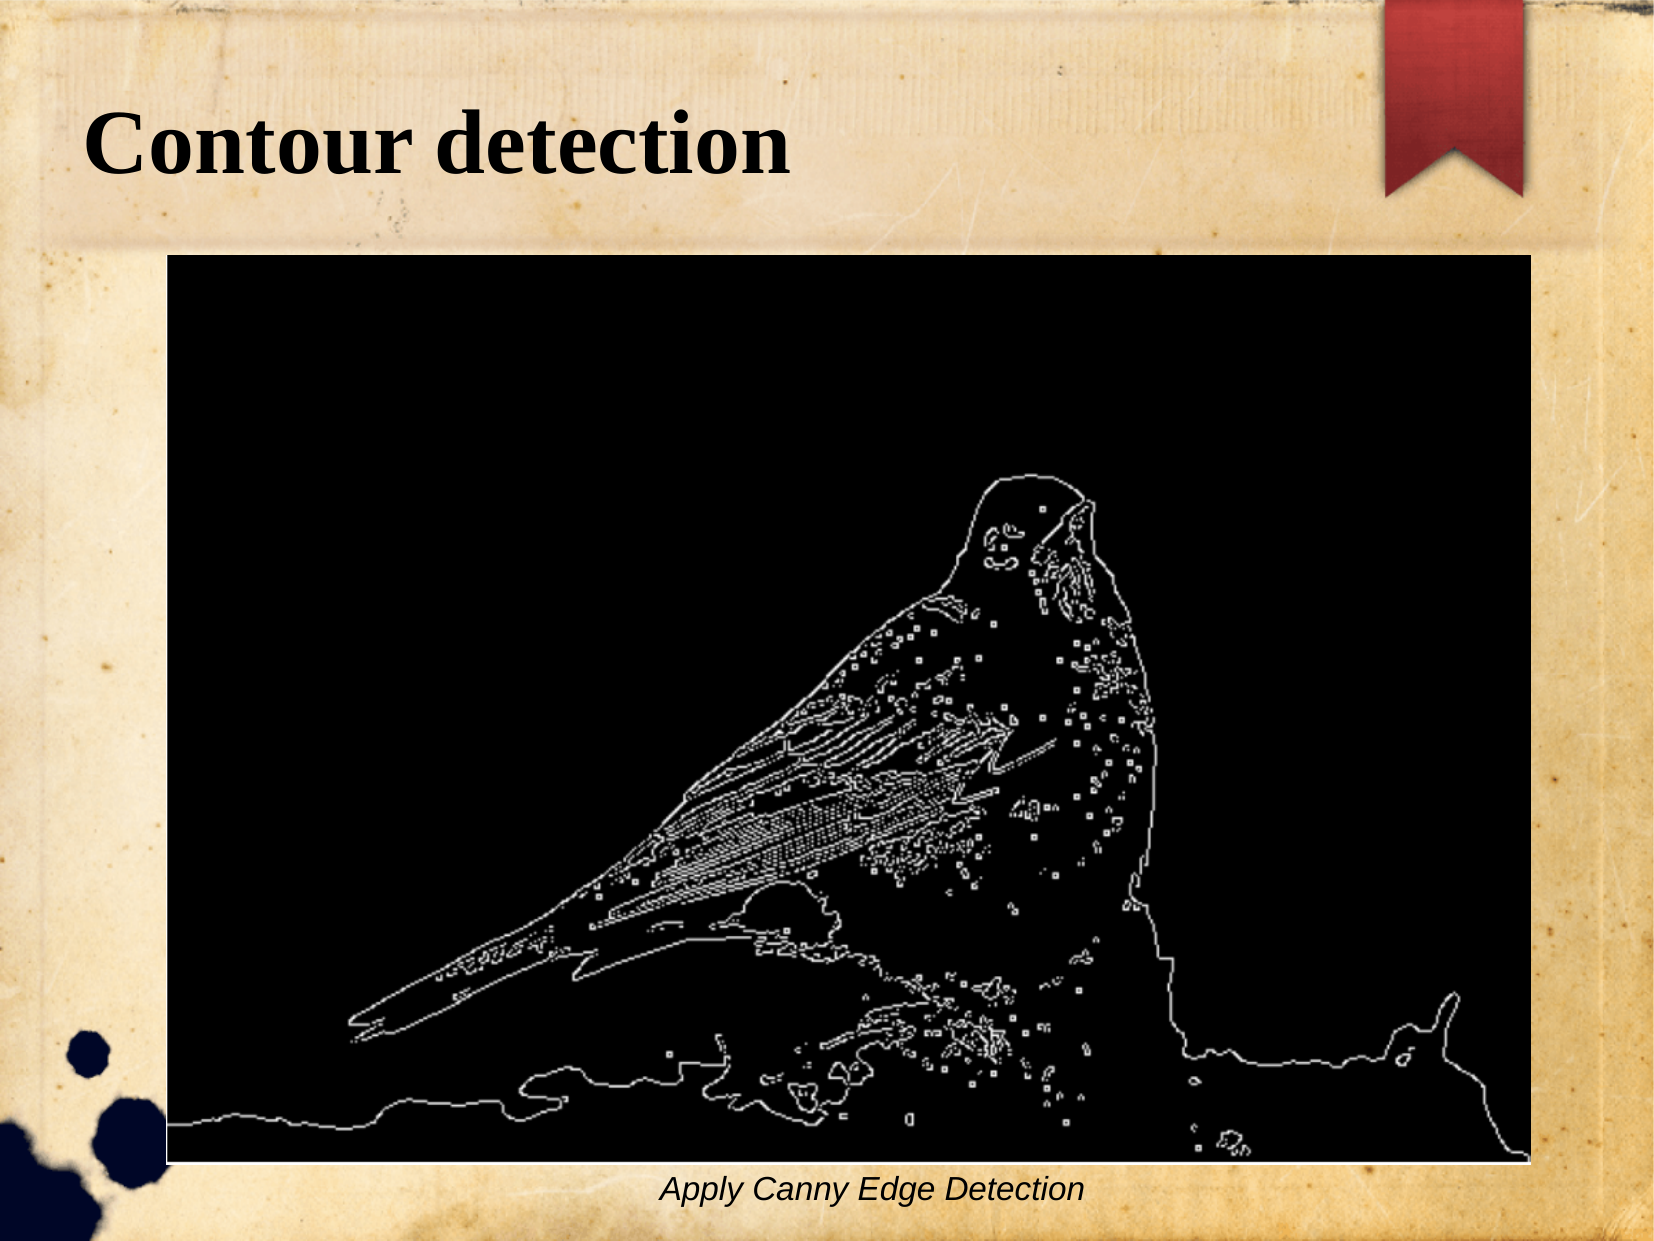

# Contour detection
Apply Canny Edge Detection